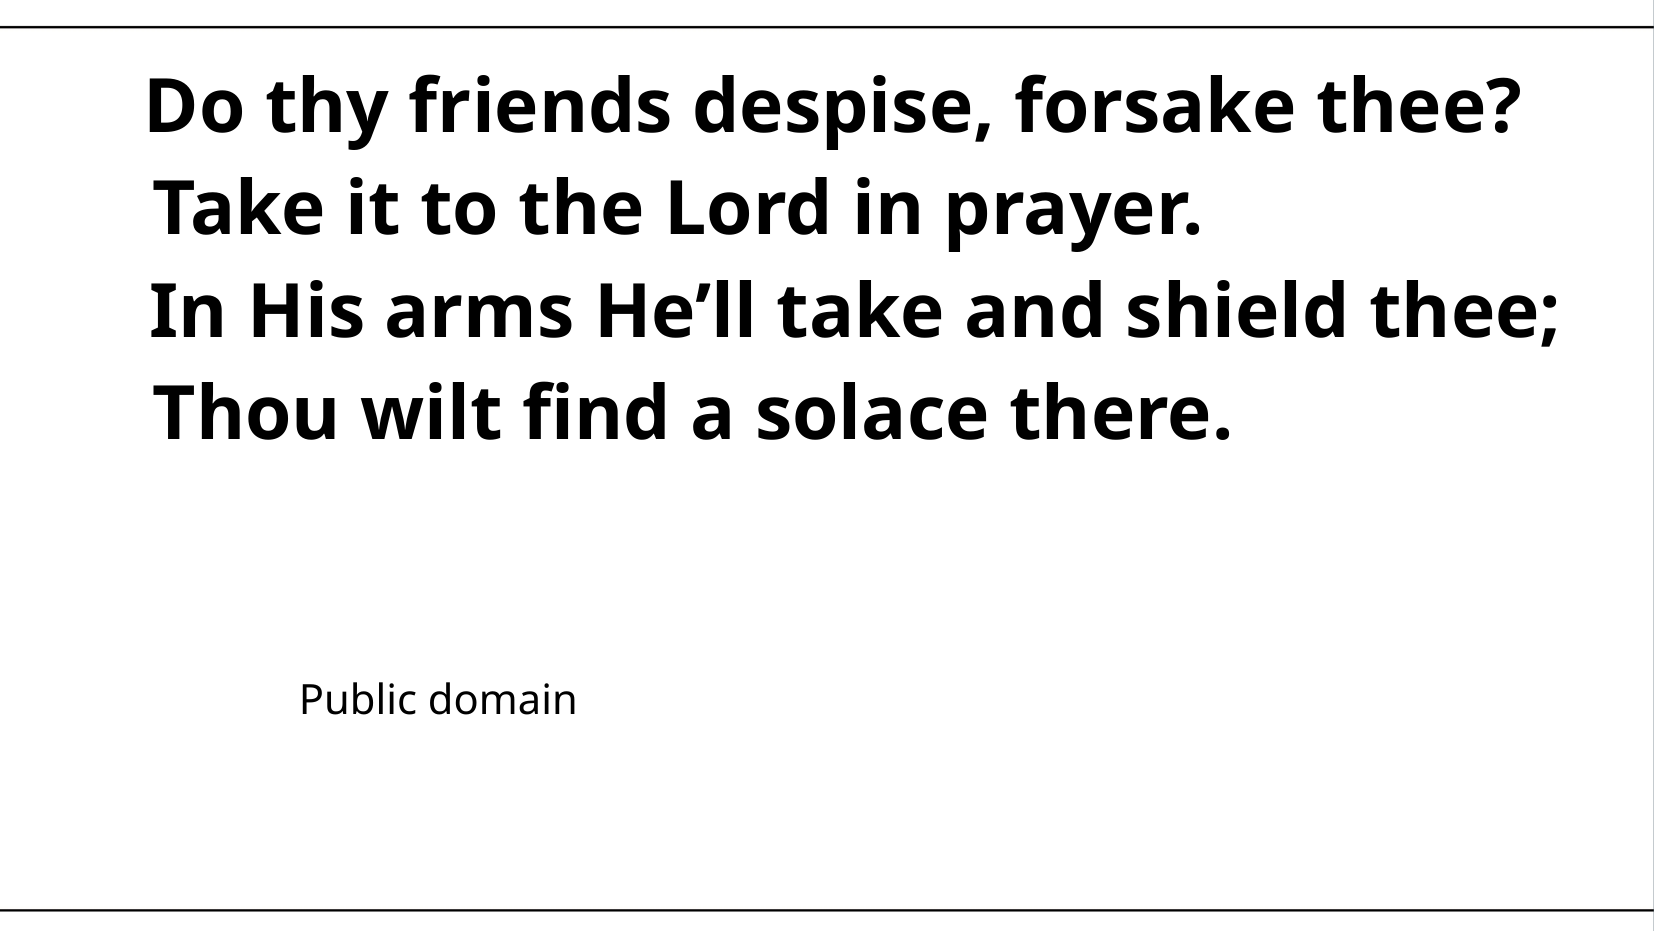

Do thy friends despise, forsake thee?
 Take it to the Lord in prayer.
In His arms He’ll take and shield thee;
 Thou wilt find a solace there.
 Public domain